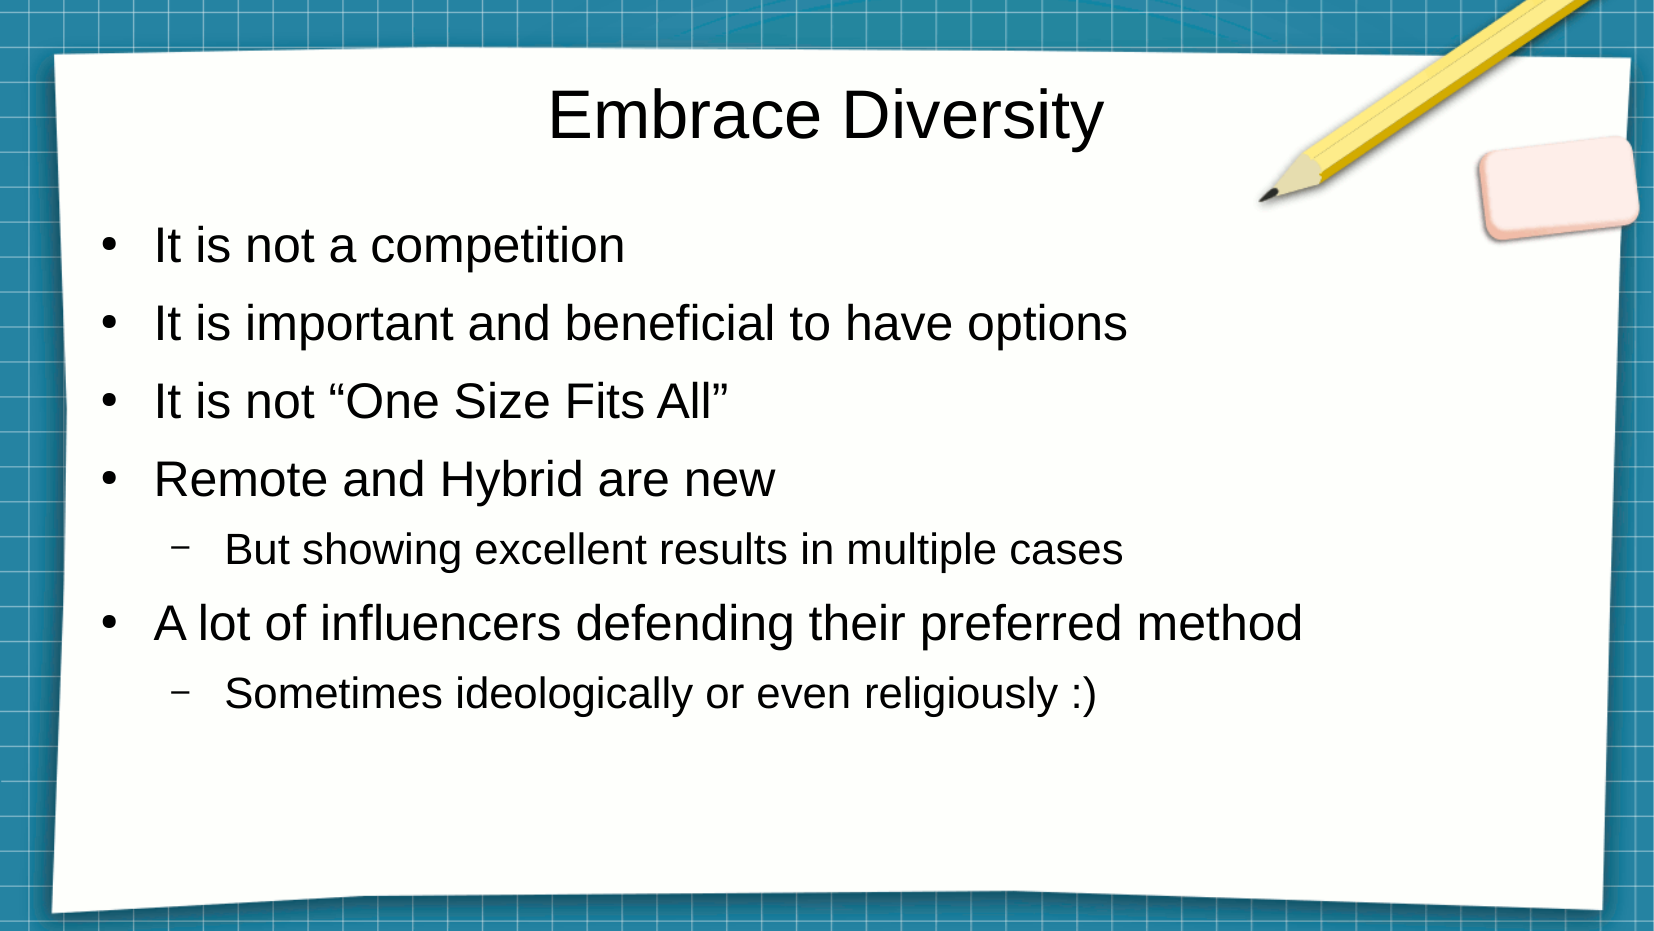

# Embrace Diversity
It is not a competition
It is important and beneficial to have options
It is not “One Size Fits All”
Remote and Hybrid are new
But showing excellent results in multiple cases
A lot of influencers defending their preferred method
Sometimes ideologically or even religiously :)